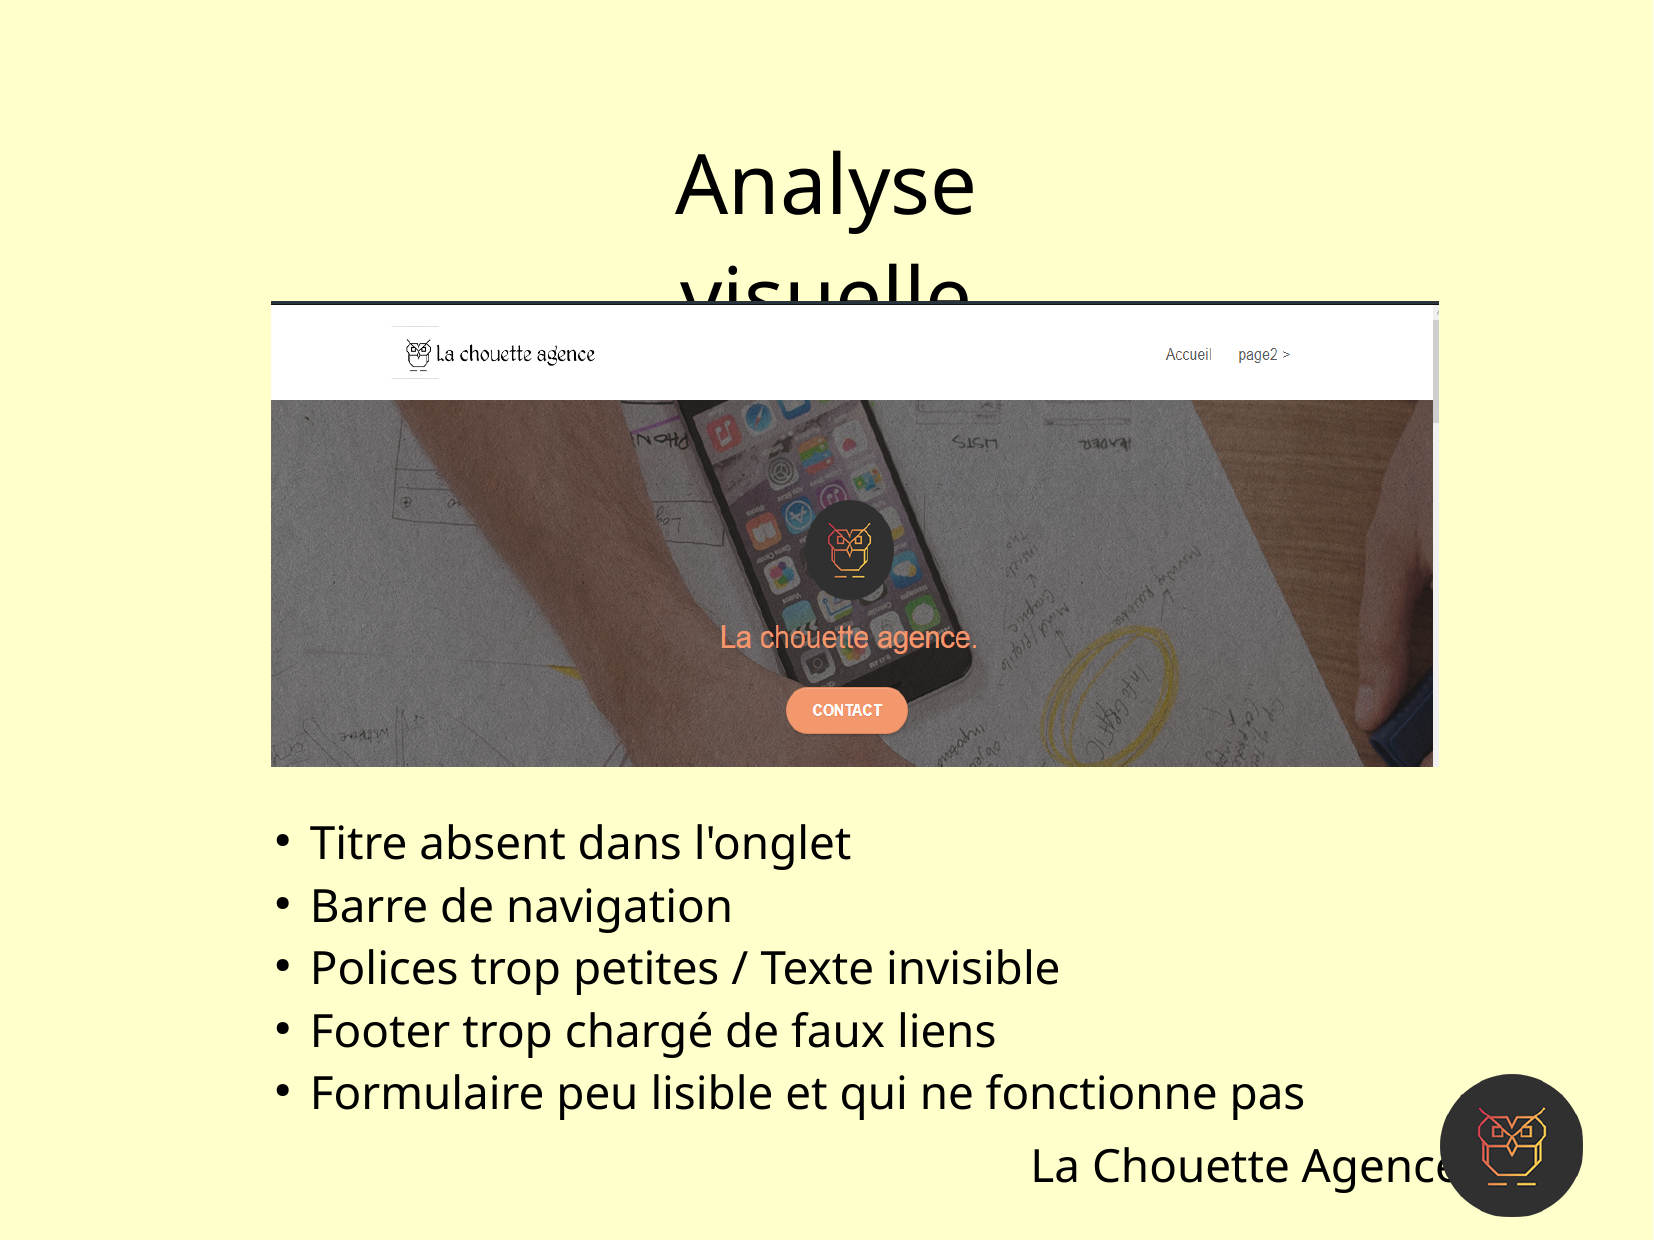

Analyse visuelle
Titre absent dans l'onglet
Barre de navigation
Polices trop petites / Texte invisible
Footer trop chargé de faux liens
Formulaire peu lisible et qui ne fonctionne pas
La Chouette Agence